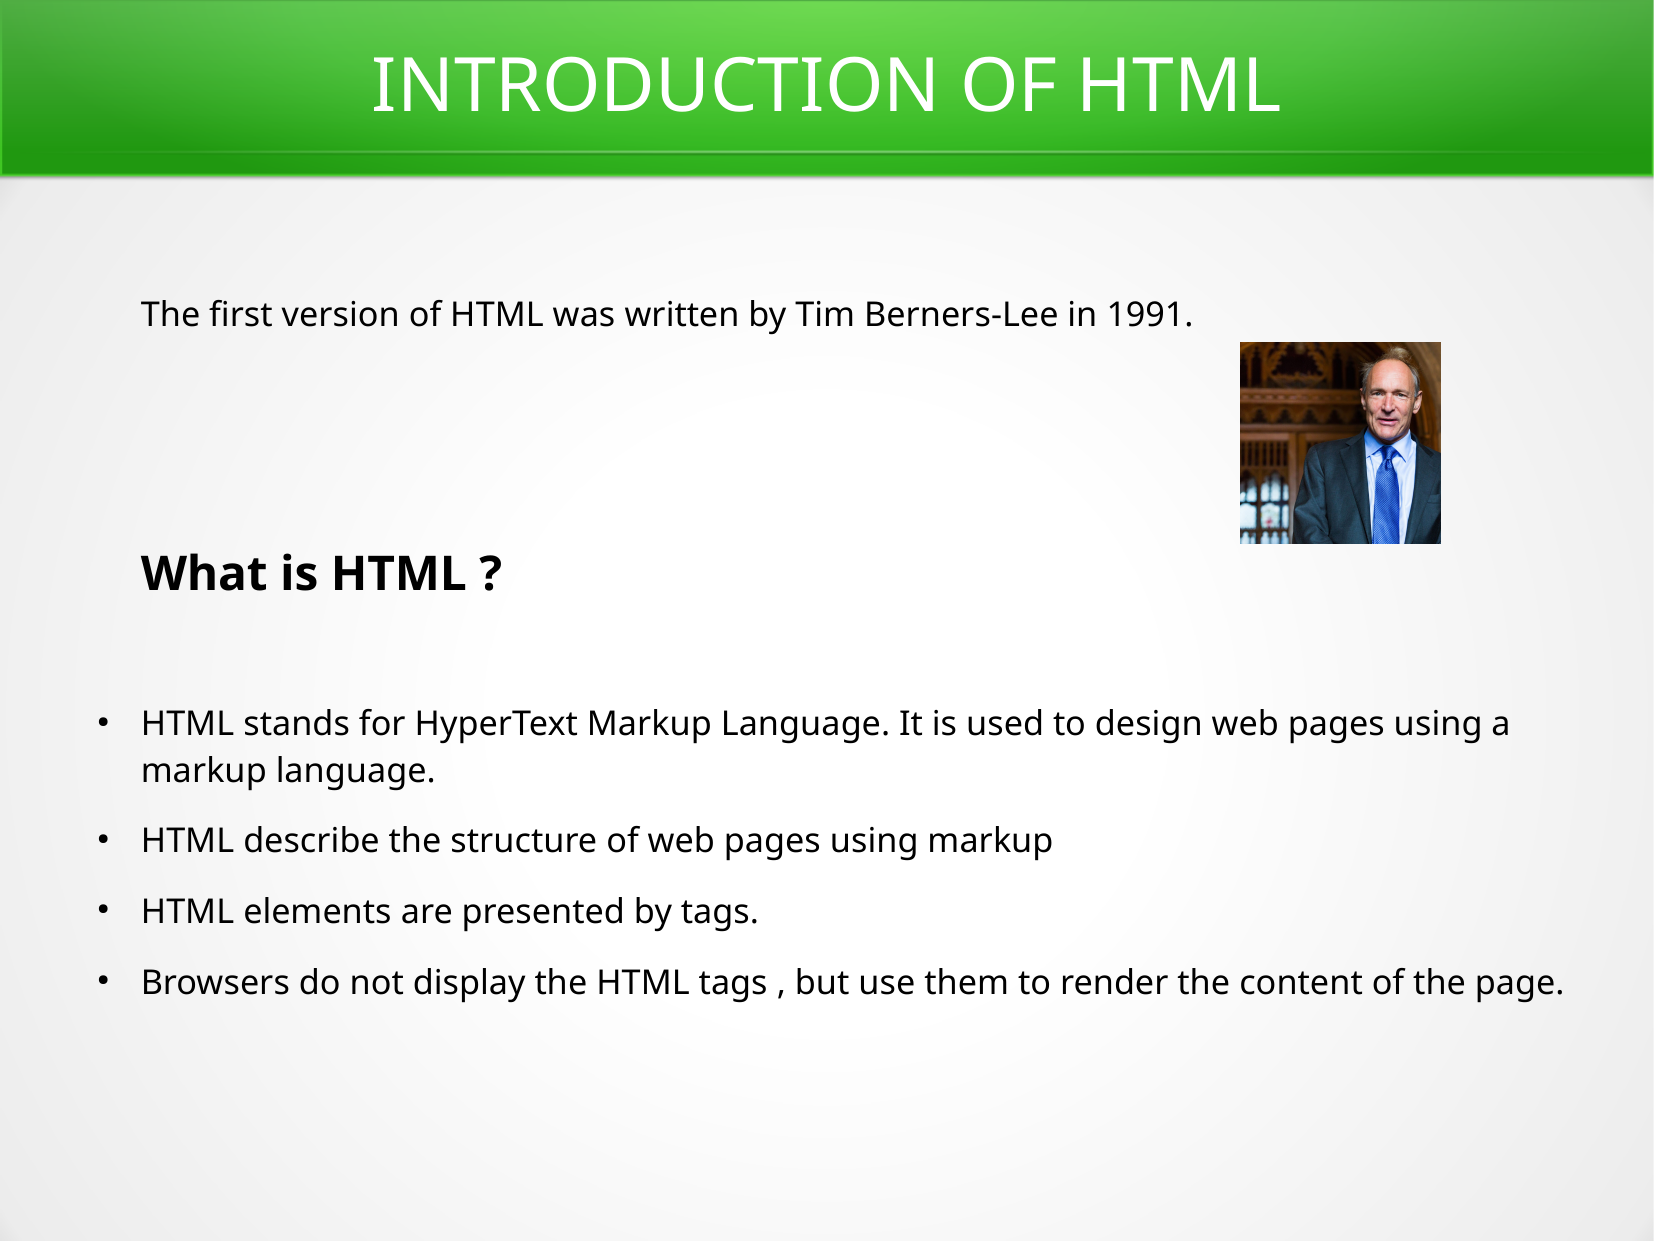

# INTRODUCTION OF HTML
The first version of HTML was written by Tim Berners-Lee in 1991.
What is HTML ?
HTML stands for HyperText Markup Language. It is used to design web pages using a markup language.
HTML describe the structure of web pages using markup
HTML elements are presented by tags.
Browsers do not display the HTML tags , but use them to render the content of the page.